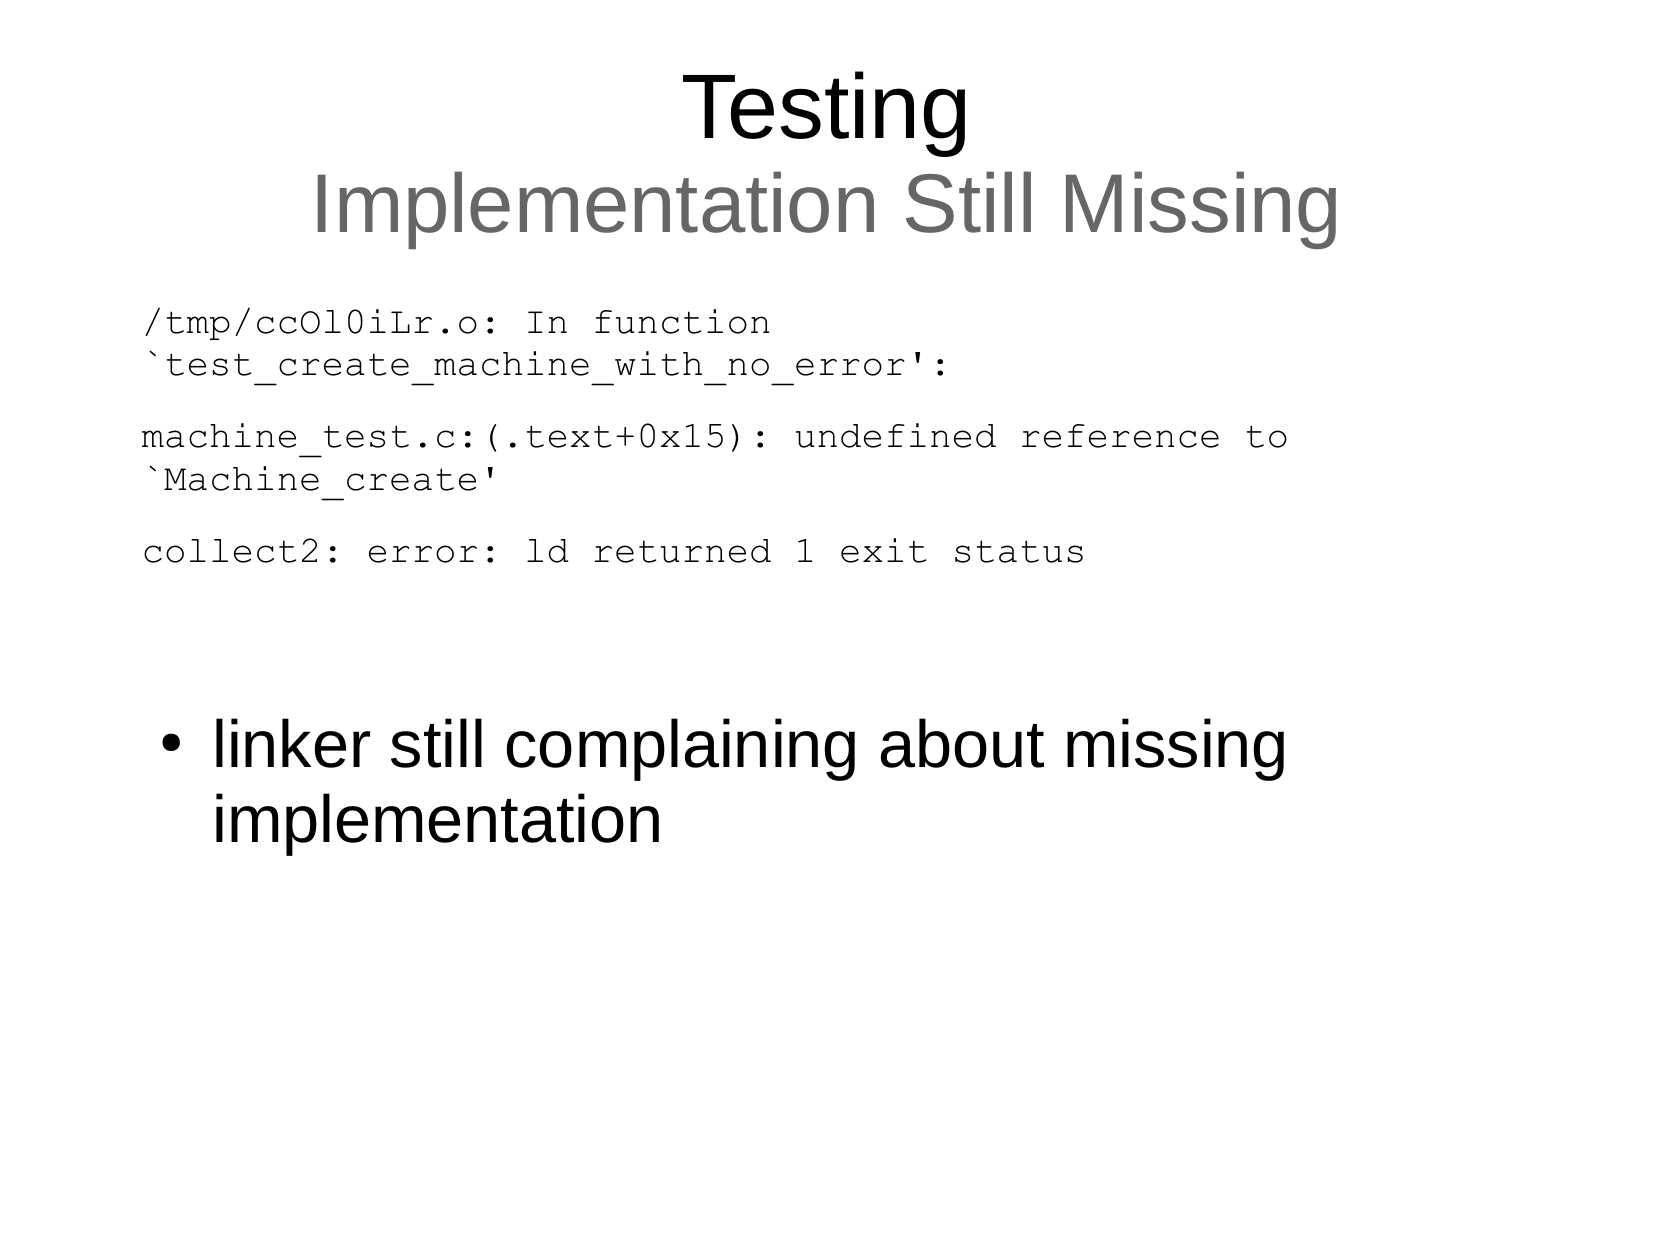

# Testing Implementation Still Missing
/tmp/ccOl0iLr.o: In function `test_create_machine_with_no_error':
machine_test.c:(.text+0x15): undefined reference to `Machine_create'
collect2: error: ld returned 1 exit status
linker still complaining about missing implementation